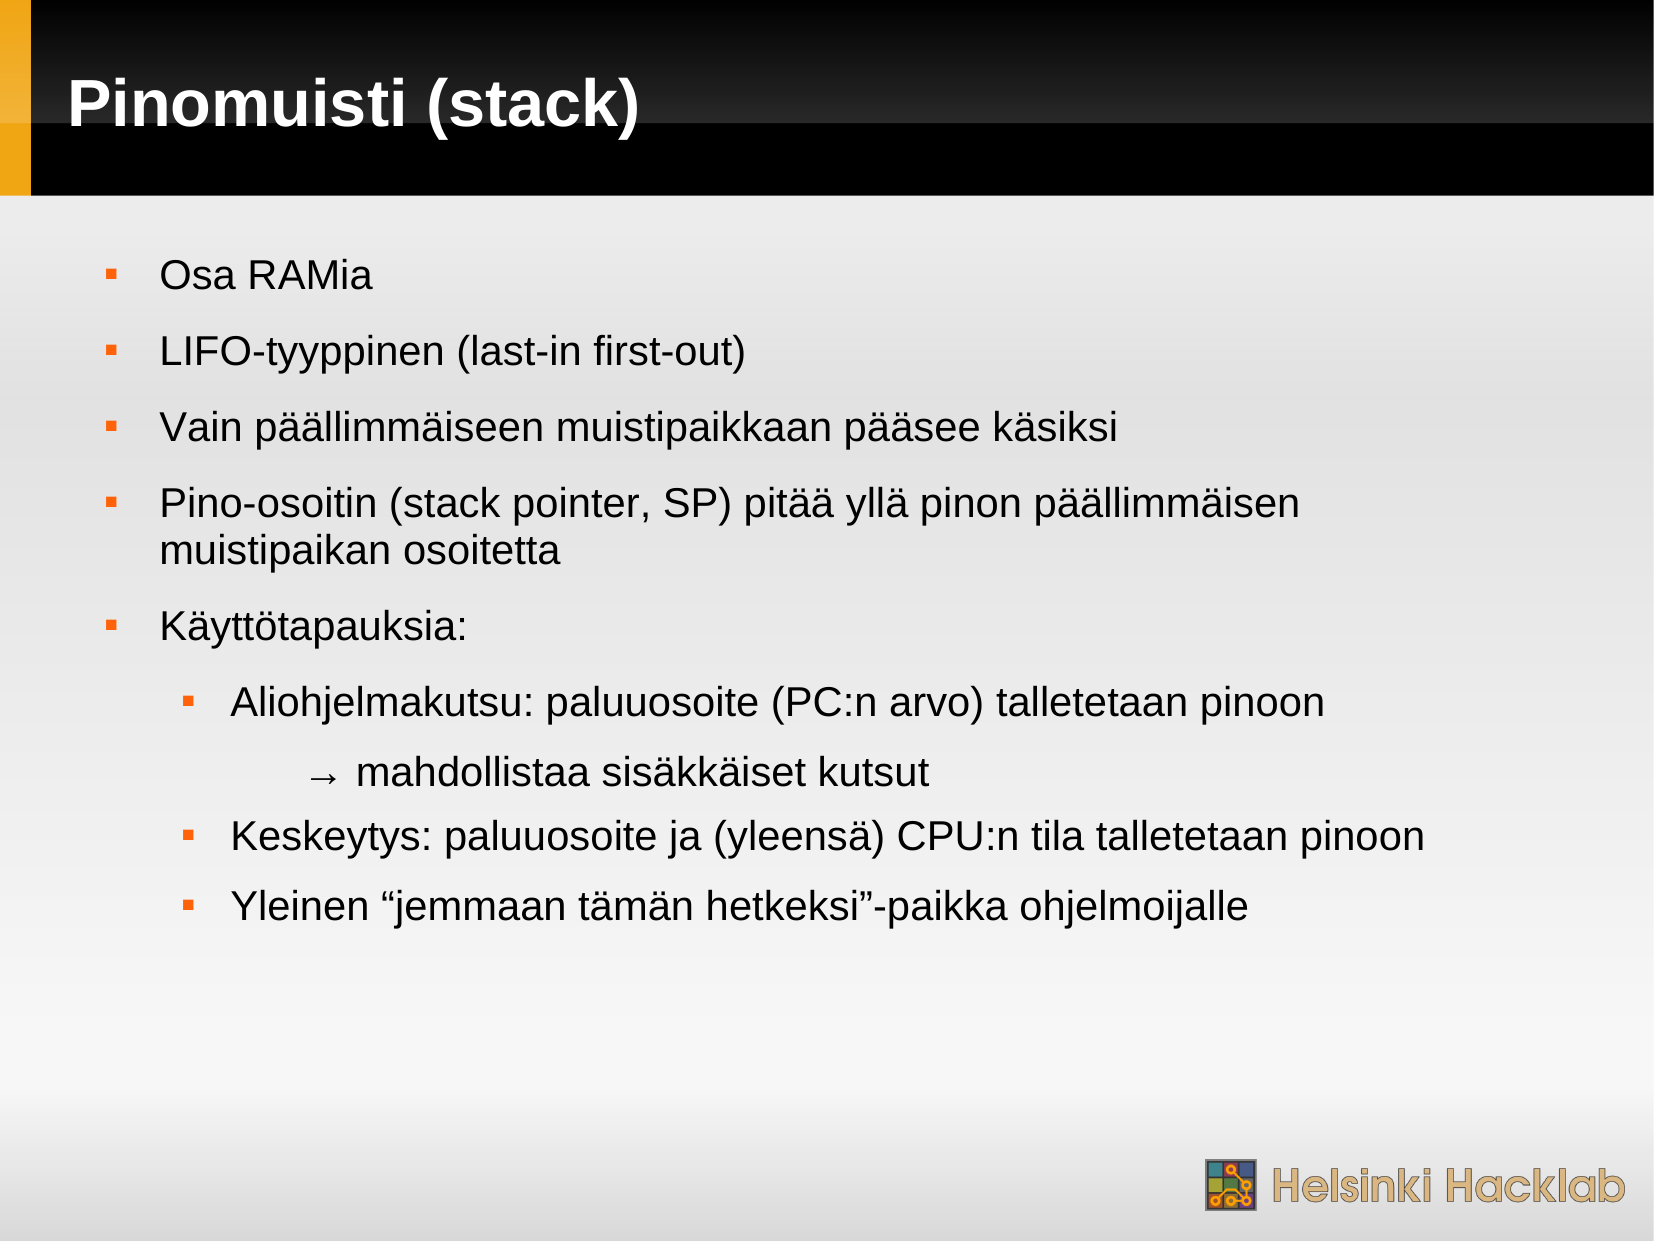

# Pinomuisti (stack)
Osa RAMia
LIFO-tyyppinen (last-in first-out)
Vain päällimmäiseen muistipaikkaan pääsee käsiksi
Pino-osoitin (stack pointer, SP) pitää yllä pinon päällimmäisen muistipaikan osoitetta
Käyttötapauksia:
Aliohjelmakutsu: paluuosoite (PC:n arvo) talletetaan pinoon
→ mahdollistaa sisäkkäiset kutsut
Keskeytys: paluuosoite ja (yleensä) CPU:n tila talletetaan pinoon
Yleinen “jemmaan tämän hetkeksi”-paikka ohjelmoijalle